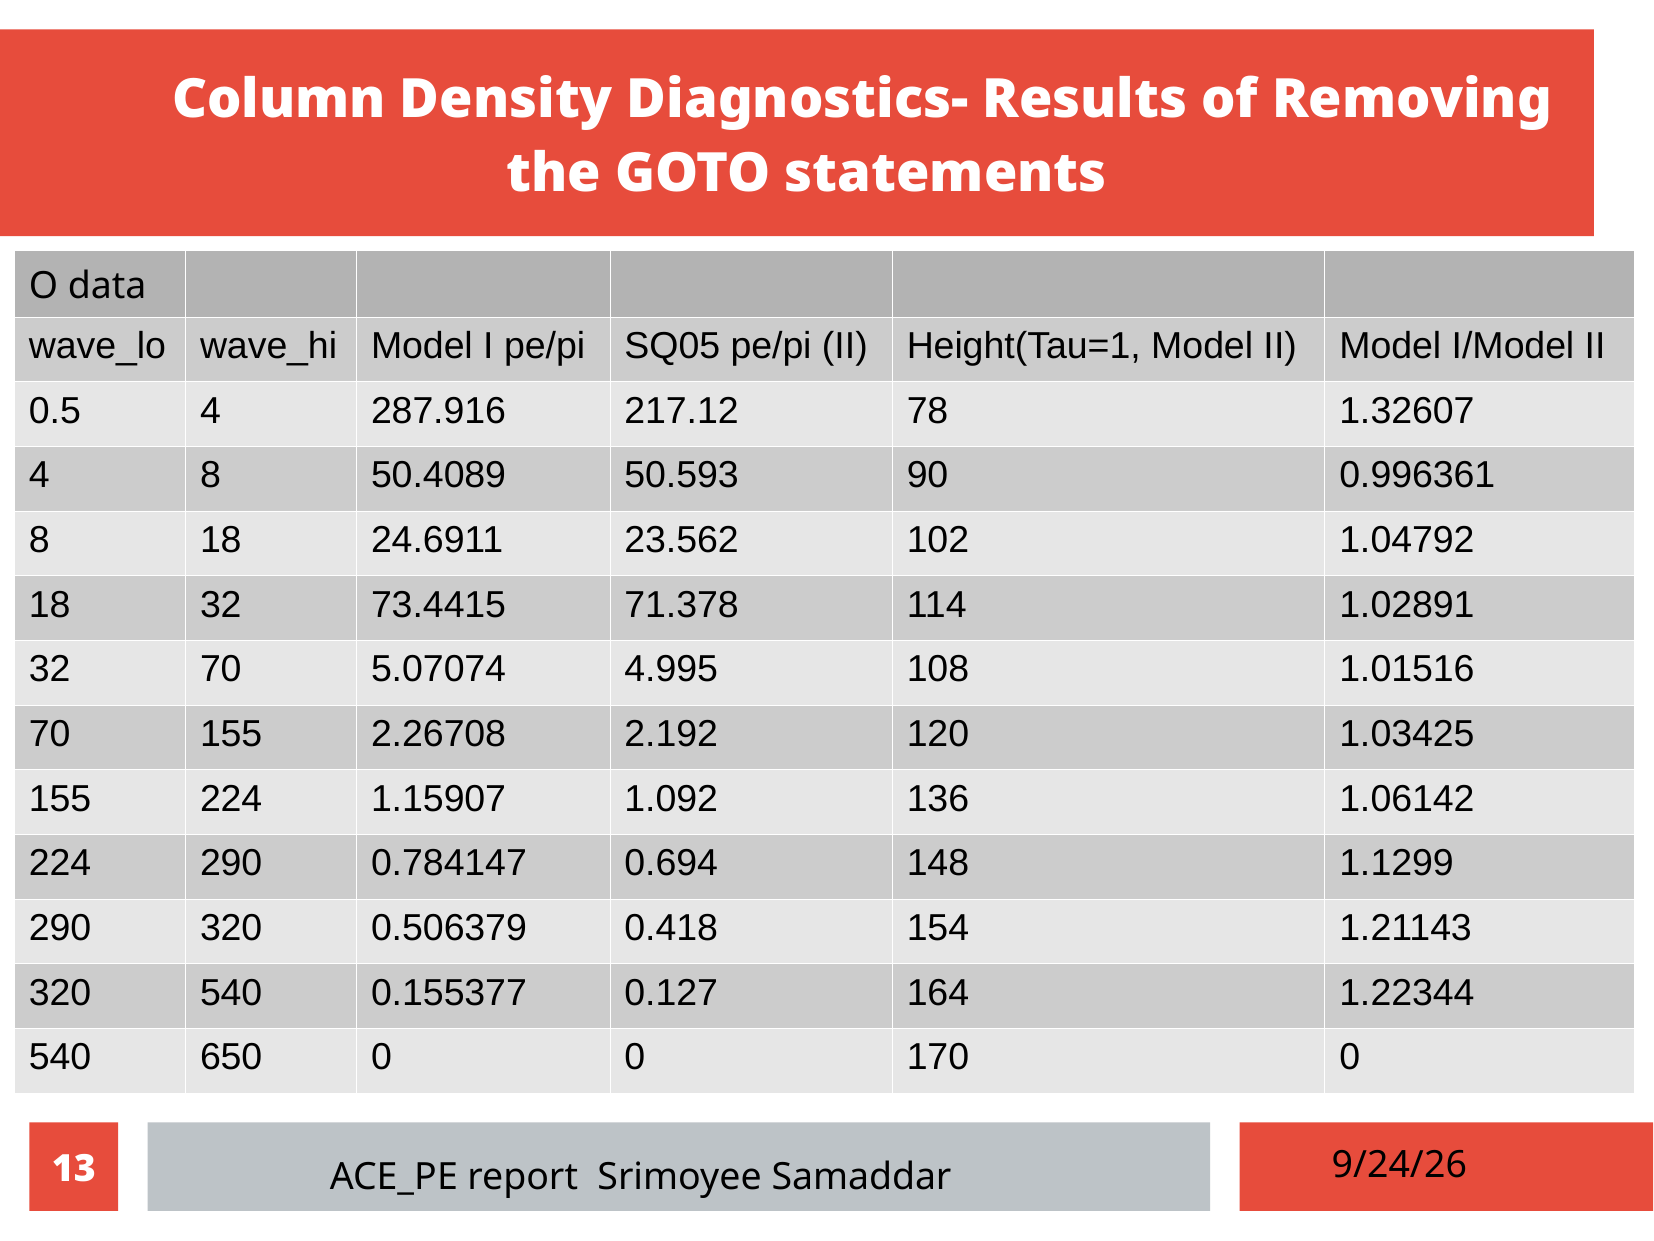

# Column Density Diagnostics- Results of Removing the GOTO statements
| Slide 8 |
| --- |
| Model I (Org) pe/pi |
| 287.911 |
| 50.4087 |
| 24.6908 |
| 73.4398 |
| 5.07072 |
| 2.26706 |
| 1.15906 |
| 0.78414 |
| 0.506374 |
| 0.155375 |
| 0 |
| O data | | | | | |
| --- | --- | --- | --- | --- | --- |
| wave\_lo | wave\_hi | Model I pe/pi | SQ05 pe/pi (II) | Height(Tau=1, Model II) | Model I/Model II |
| 0.5 | 4 | 287.916 | 217.12 | 78 | 1.32607 |
| 4 | 8 | 50.4089 | 50.593 | 90 | 0.996361 |
| 8 | 18 | 24.6911 | 23.562 | 102 | 1.04792 |
| 18 | 32 | 73.4415 | 71.378 | 114 | 1.02891 |
| 32 | 70 | 5.07074 | 4.995 | 108 | 1.01516 |
| 70 | 155 | 2.26708 | 2.192 | 120 | 1.03425 |
| 155 | 224 | 1.15907 | 1.092 | 136 | 1.06142 |
| 224 | 290 | 0.784147 | 0.694 | 148 | 1.1299 |
| 290 | 320 | 0.506379 | 0.418 | 154 | 1.21143 |
| 320 | 540 | 0.155377 | 0.127 | 164 | 1.22344 |
| 540 | 650 | 0 | 0 | 170 | 0 |
13
		ACE_PE report Srimoyee Samaddar